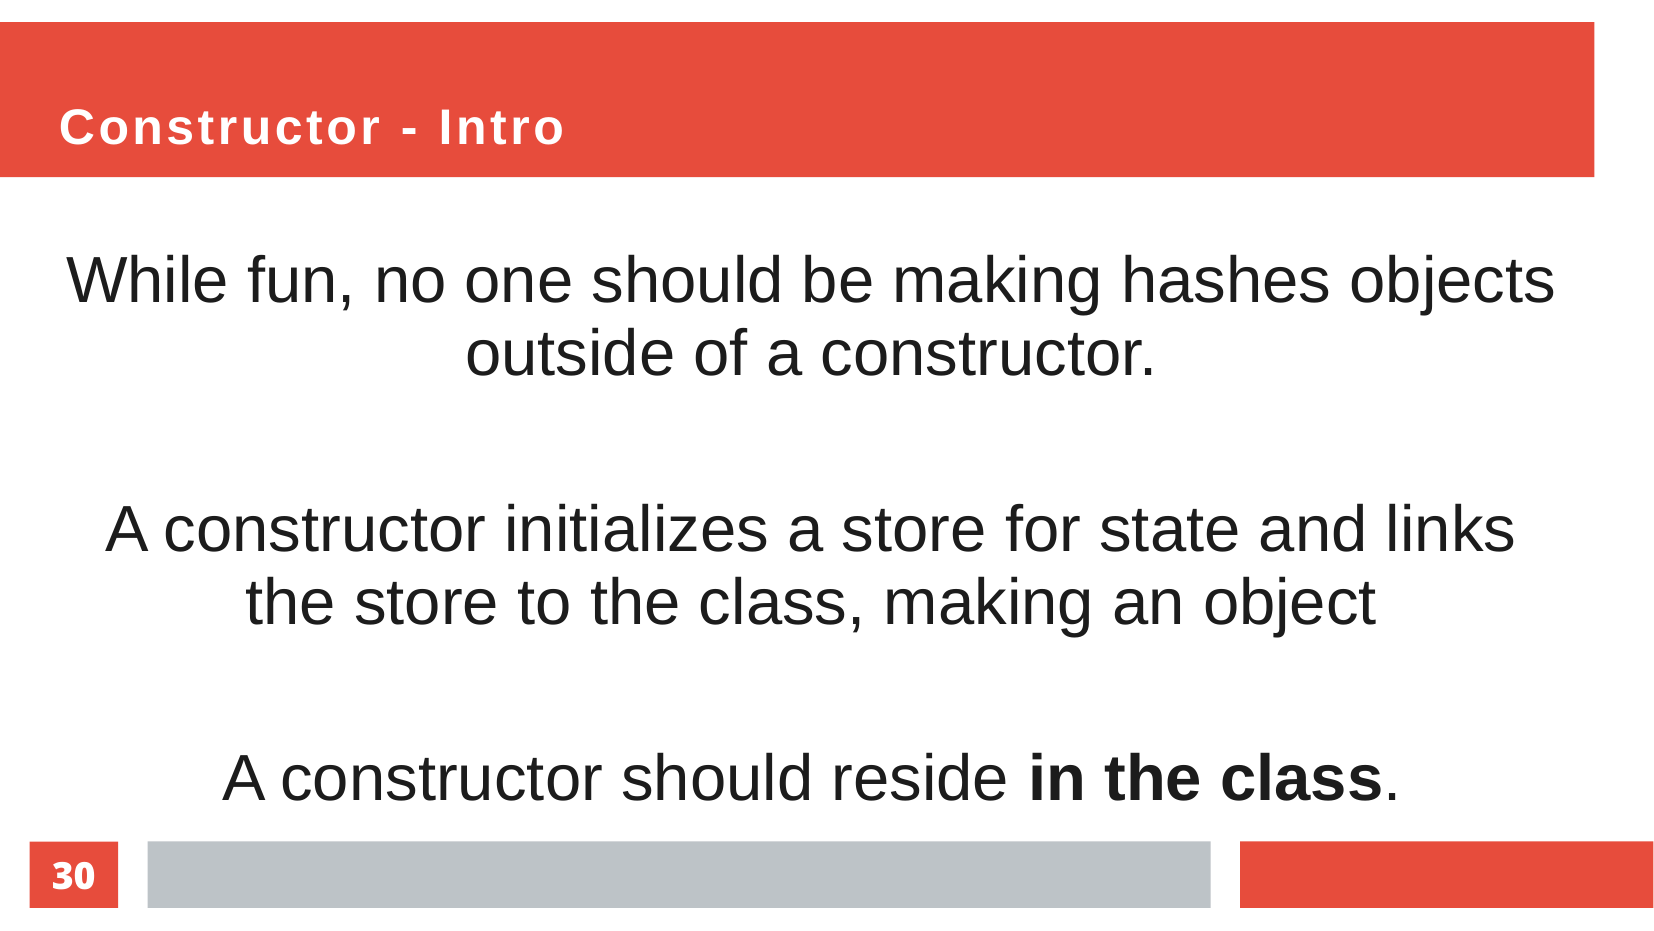

# Constructor - Intro
While fun, no one should be making hashes objects outside of a constructor.
A constructor initializes a store for state and links the store to the class, making an object
A constructor should reside in the class.
30